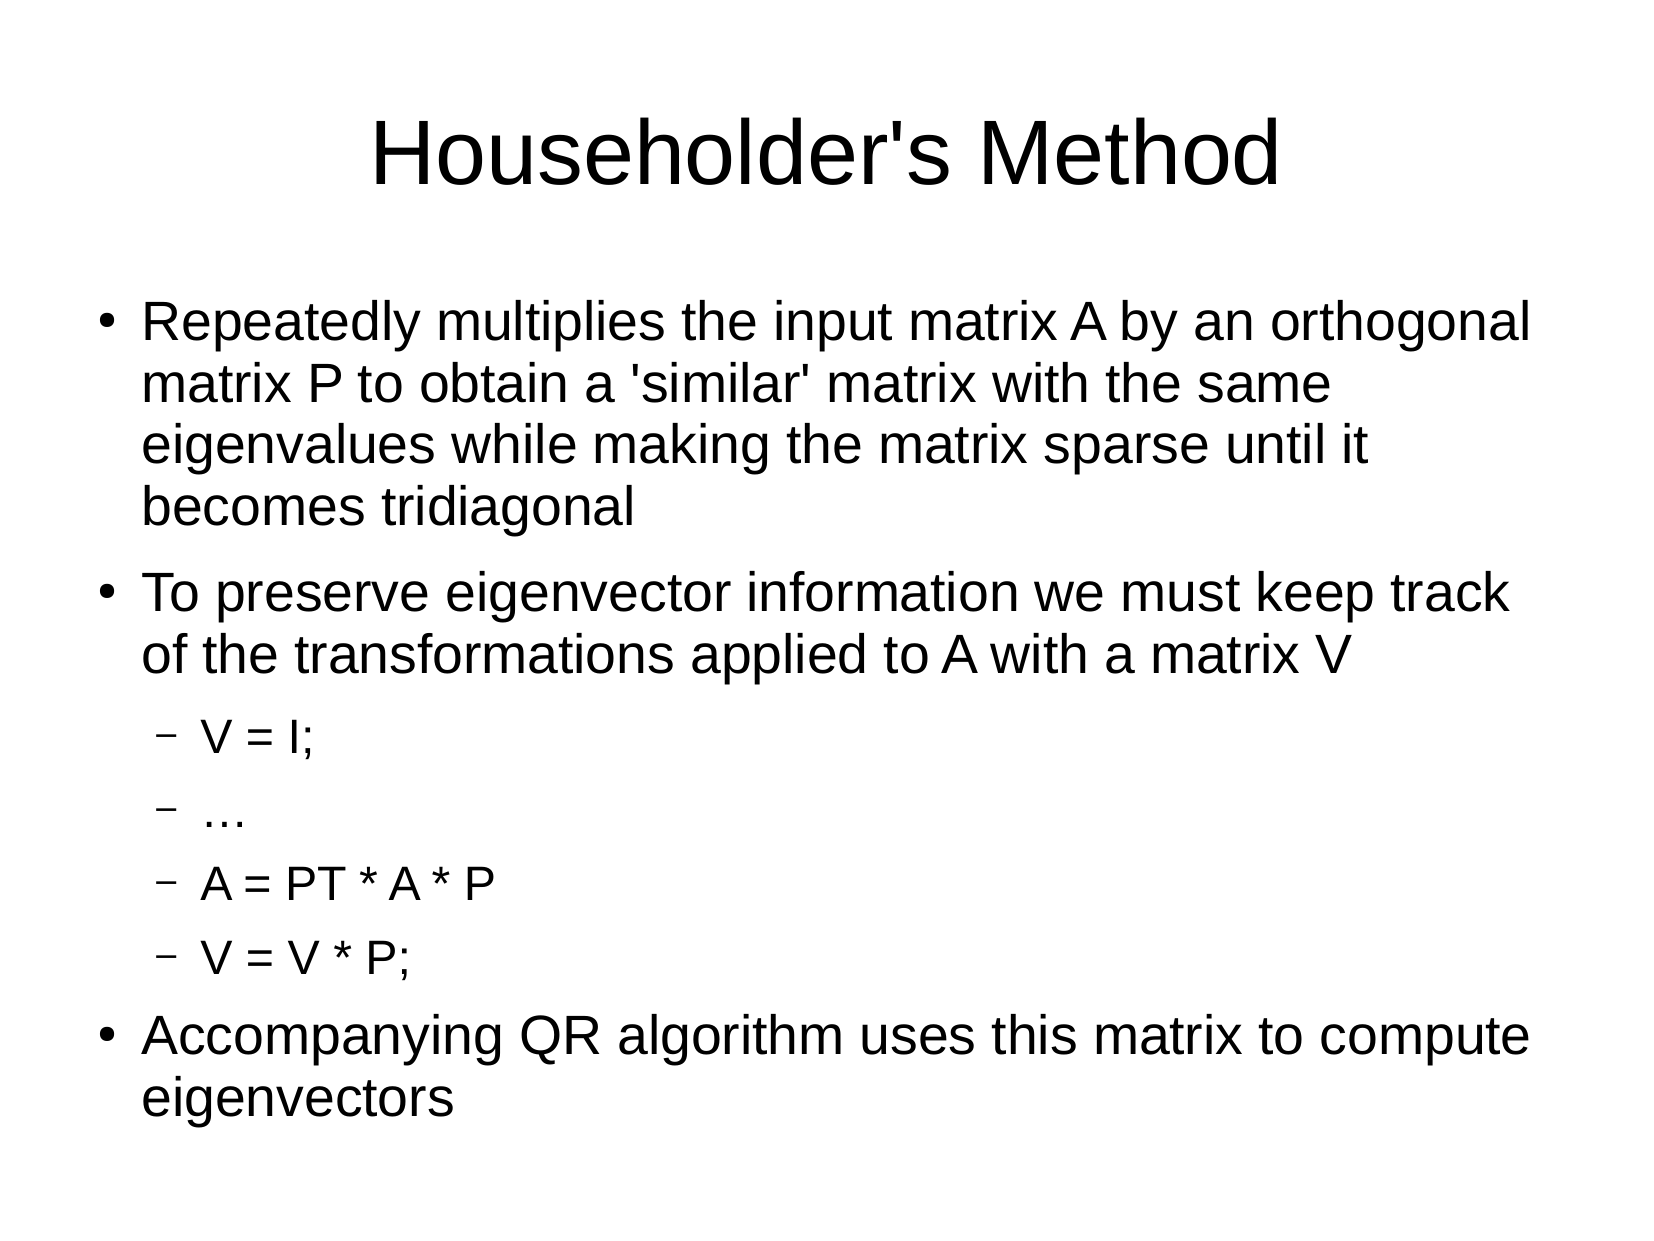

# Householder's Method
Repeatedly multiplies the input matrix A by an orthogonal matrix P to obtain a 'similar' matrix with the same eigenvalues while making the matrix sparse until it becomes tridiagonal
To preserve eigenvector information we must keep track of the transformations applied to A with a matrix V
V = I;
…
A = PT * A * P
V = V * P;
Accompanying QR algorithm uses this matrix to compute eigenvectors